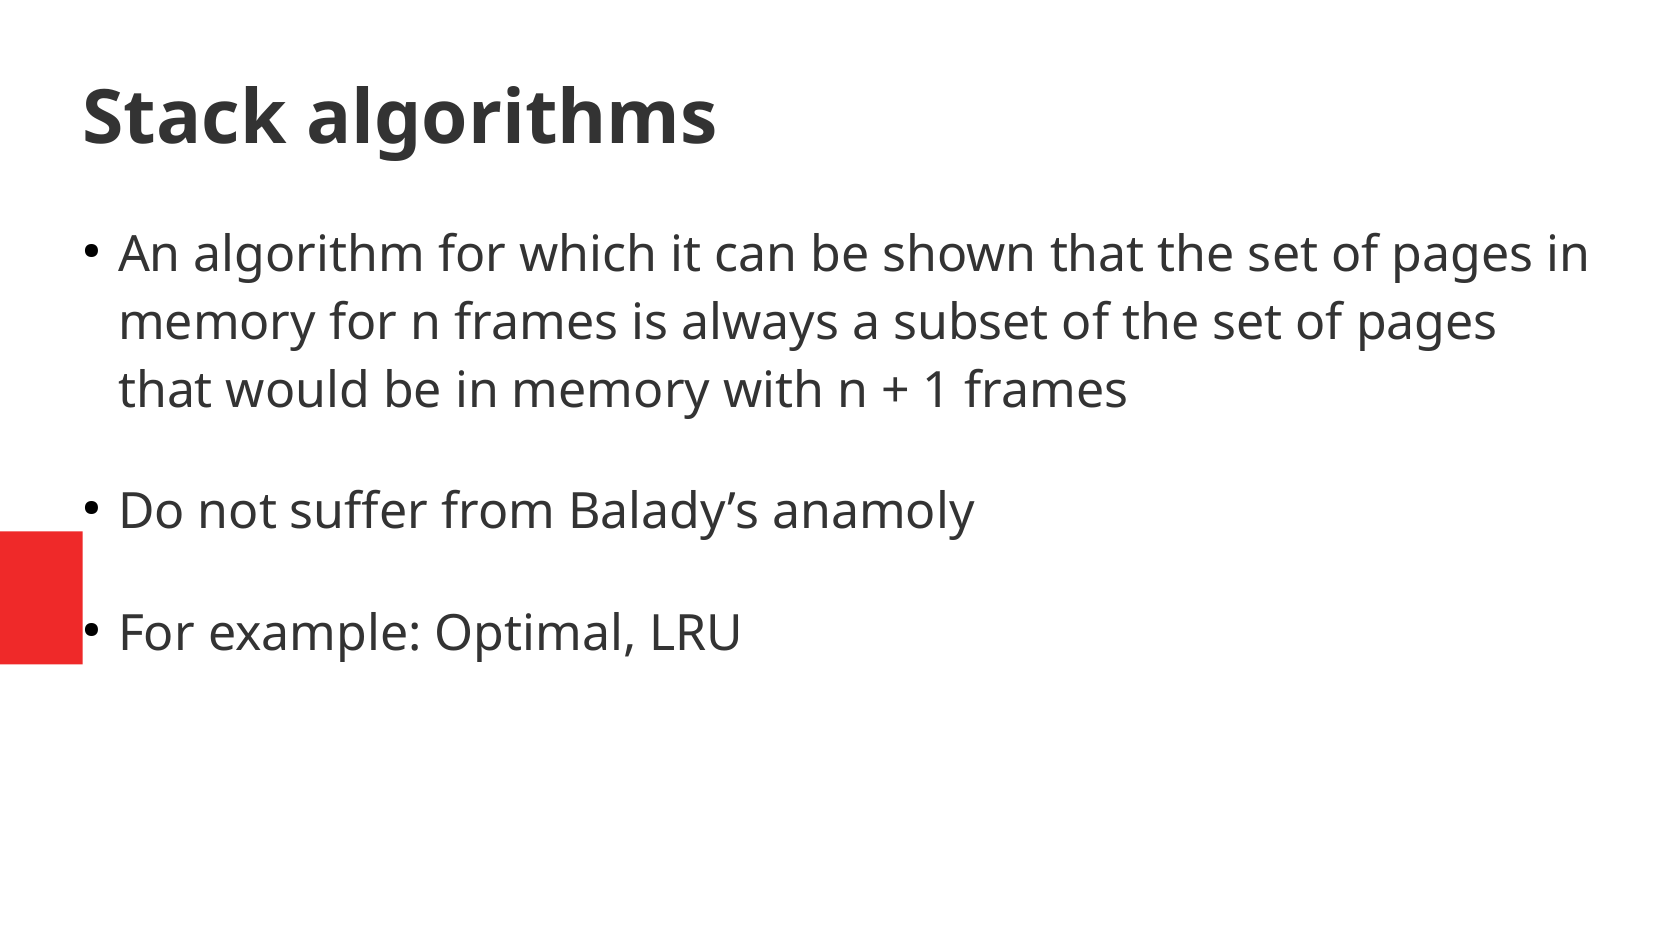

# Stack algorithms
An algorithm for which it can be shown that the set of pages in memory for n frames is always a subset of the set of pages that would be in memory with n + 1 frames
Do not suffer from Balady’s anamoly
For example: Optimal, LRU